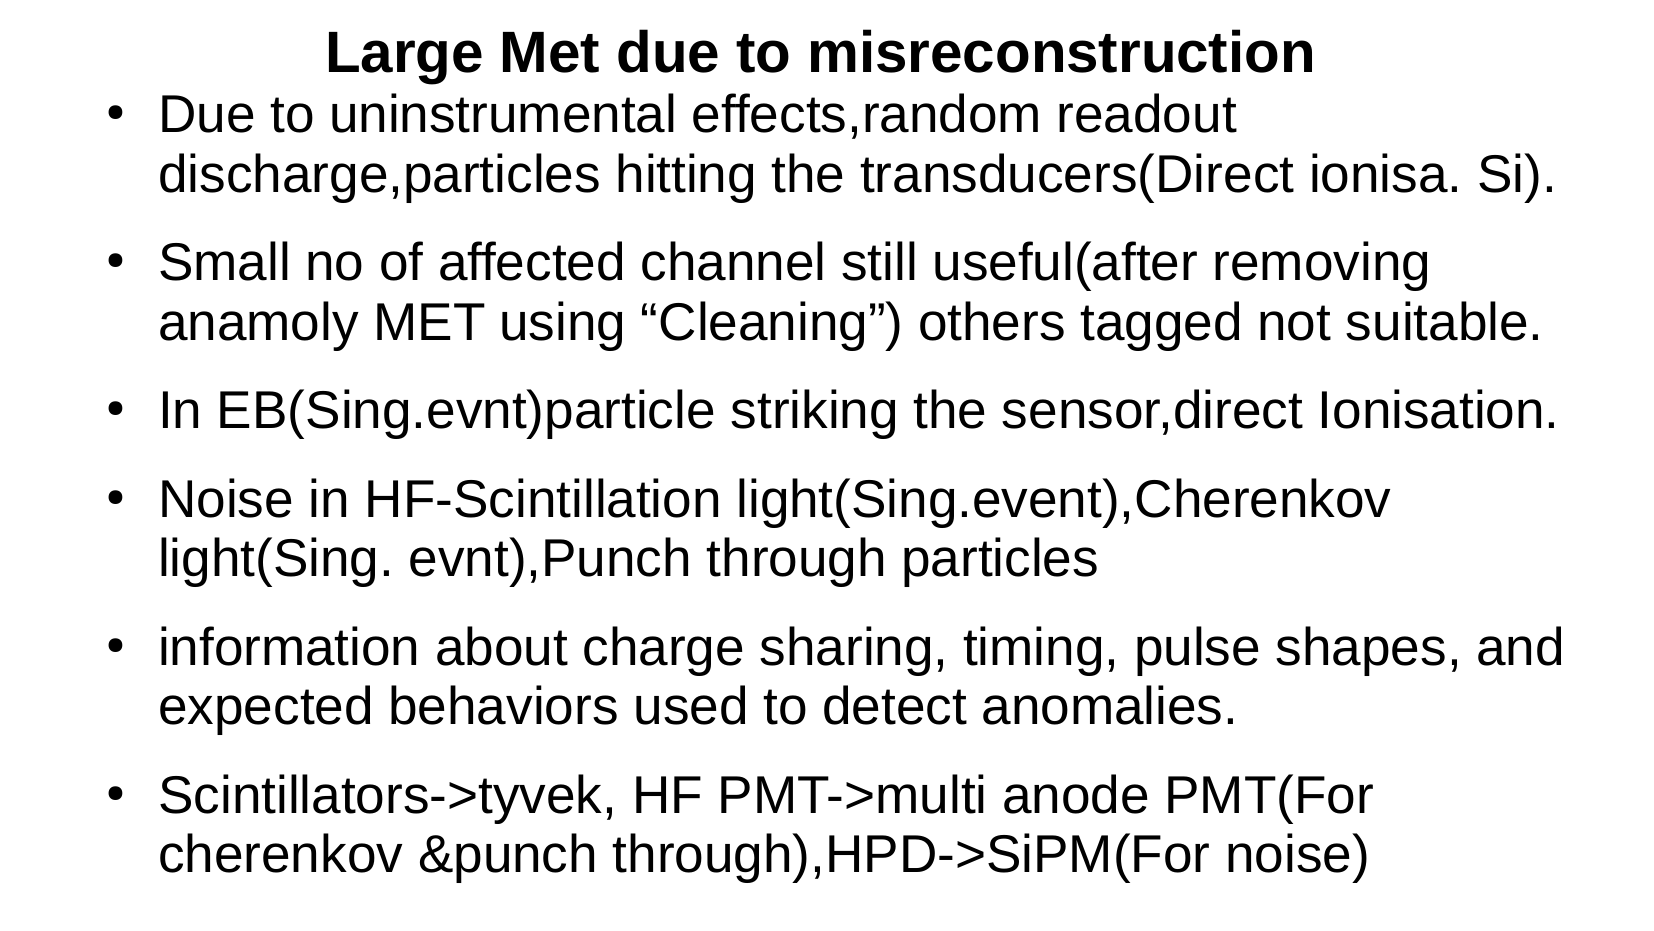

# Large Met due to misreconstruction
Due to uninstrumental effects,random readout discharge,particles hitting the transducers(Direct ionisa. Si).
Small no of affected channel still useful(after removing anamoly MET using “Cleaning”) others tagged not suitable.
In EB(Sing.evnt)particle striking the sensor,direct Ionisation.
Noise in HF-Scintillation light(Sing.event),Cherenkov light(Sing. evnt),Punch through particles
information about charge sharing, timing, pulse shapes, and expected behaviors used to detect anomalies.
Scintillators->tyvek, HF PMT->multi anode PMT(For cherenkov &punch through),HPD->SiPM(For noise)